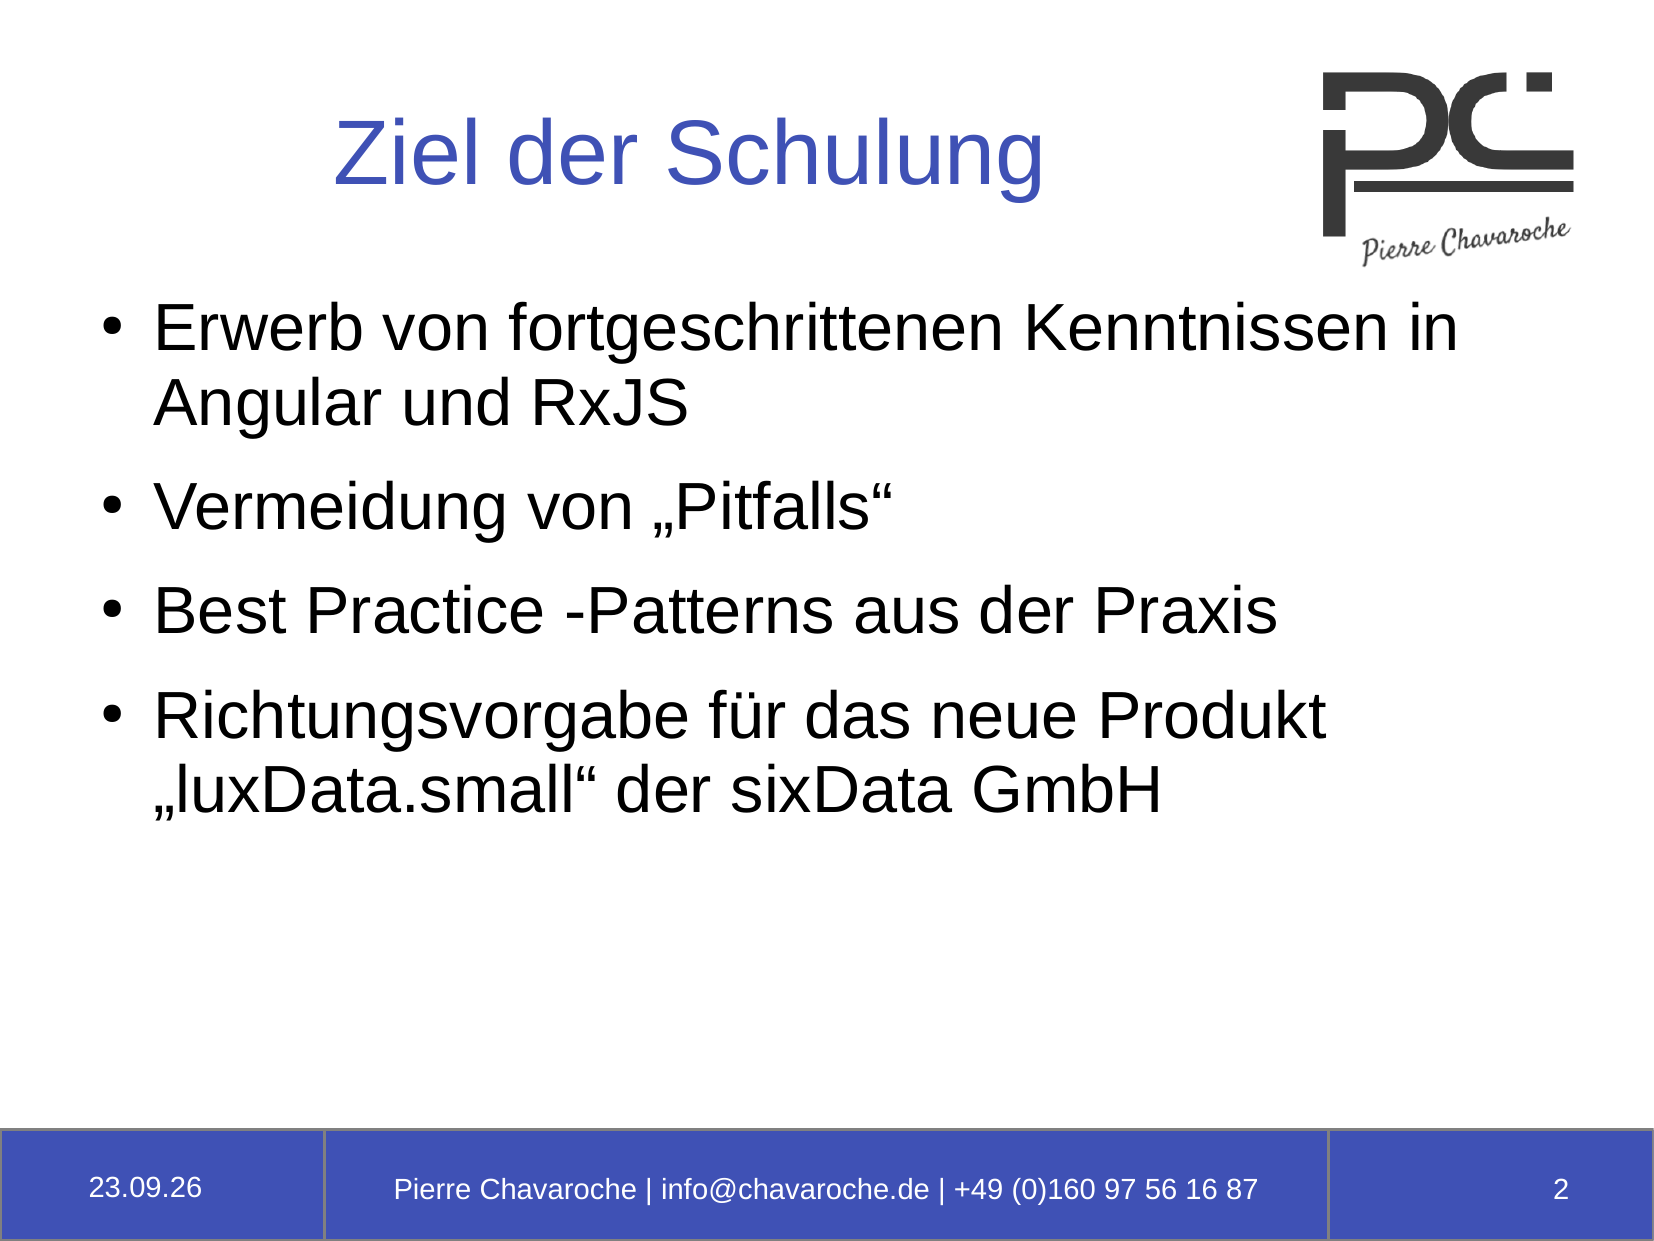

# Ziel der Schulung
Erwerb von fortgeschrittenen Kenntnissen in Angular und RxJS
Vermeidung von „Pitfalls“
Best Practice -Patterns aus der Praxis
Richtungsvorgabe für das neue Produkt „luxData.small“ der sixData GmbH
Pierre Chavaroche | info@chavaroche.de | +49 (0)160 97 56 16 87
2